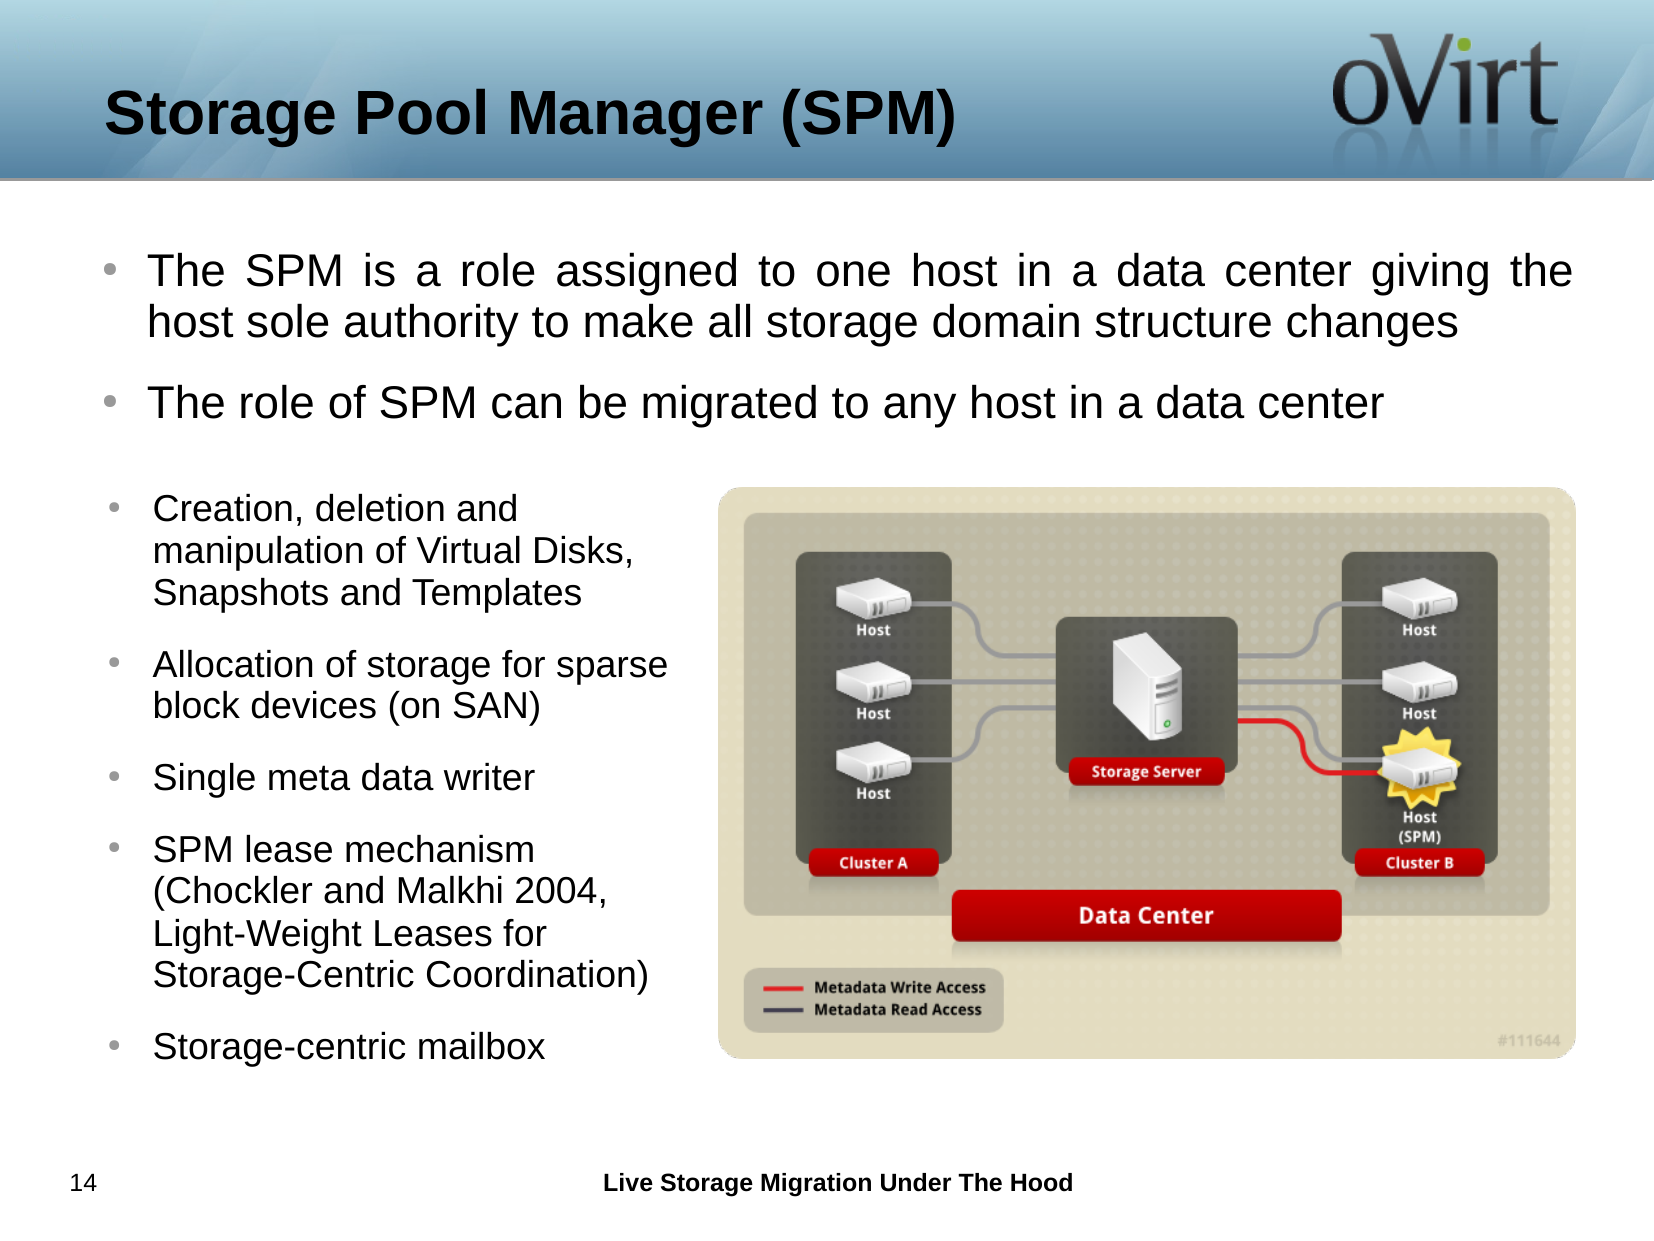

# Storage Pool Manager (SPM)
The SPM is a role assigned to one host in a data center giving the host sole authority to make all storage domain structure changes
The role of SPM can be migrated to any host in a data center
Creation, deletion and manipulation of Virtual Disks, Snapshots and Templates
Allocation of storage for sparse block devices (on SAN)
Single meta data writer
SPM lease mechanism (Chockler and Malkhi 2004, Light-Weight Leases for Storage-Centric Coordination)
Storage-centric mailbox